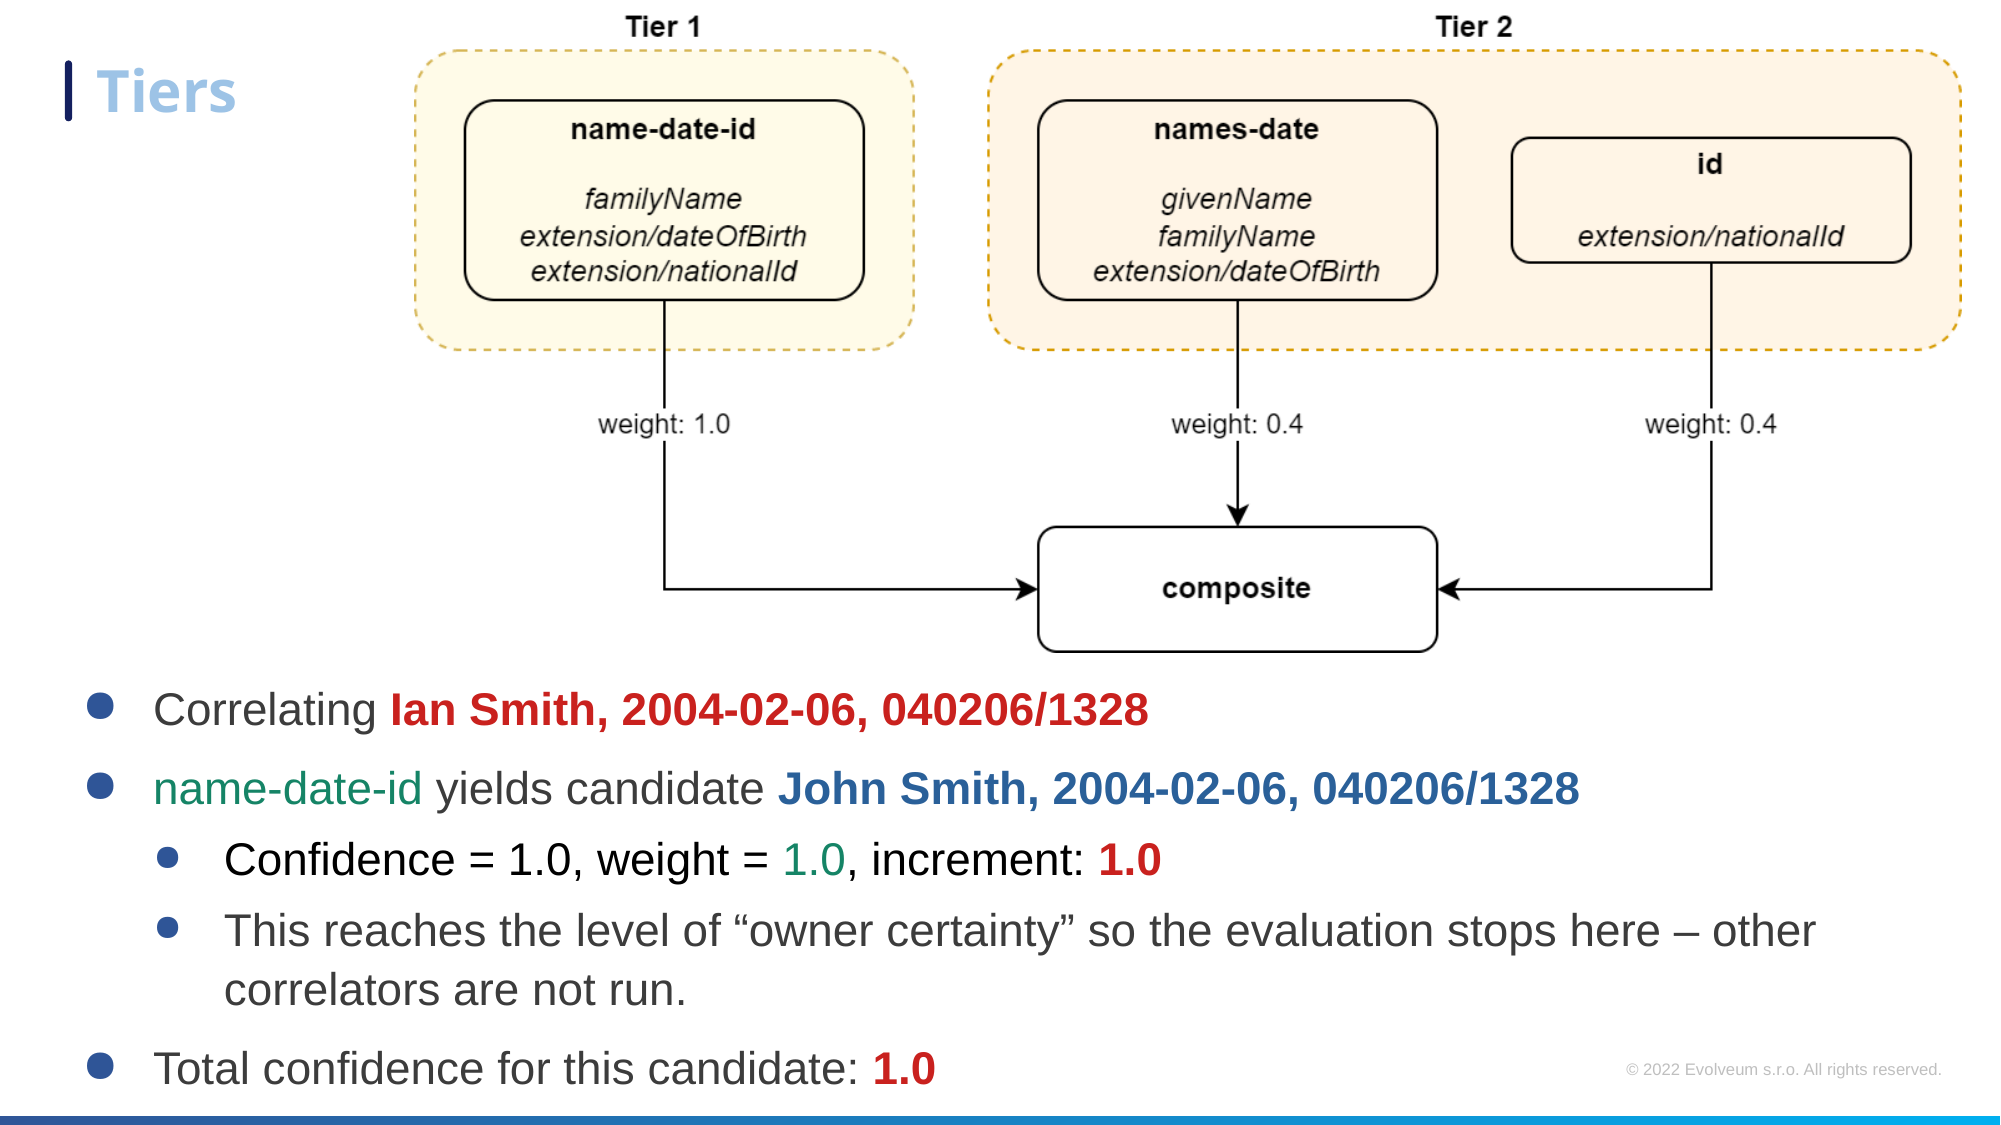

# Tiers
Correlating Ian Smith, 2004-02-06, 040206/1328
name-date-id yields candidate John Smith, 2004-02-06, 040206/1328
Confidence = 1.0, weight = 1.0, increment: 1.0
This reaches the level of “owner certainty” so the evaluation stops here – other correlators are not run.
Total confidence for this candidate: 1.0